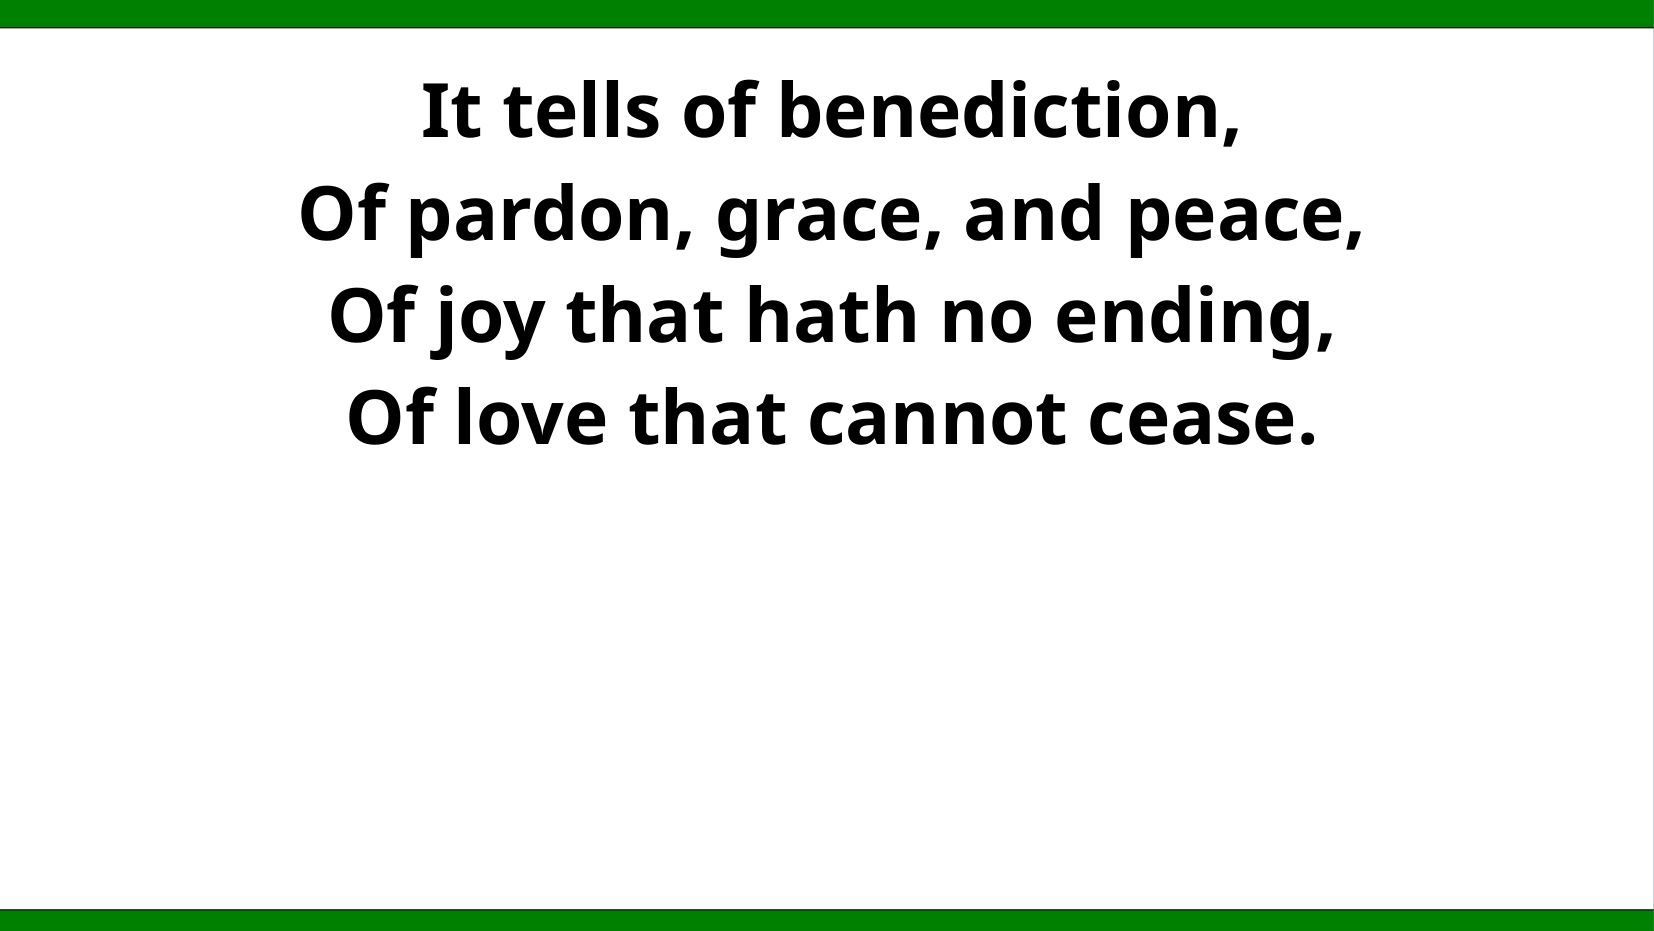

It tells of benediction,
Of pardon, grace, and peace,
Of joy that hath no ending,
Of love that cannot cease.